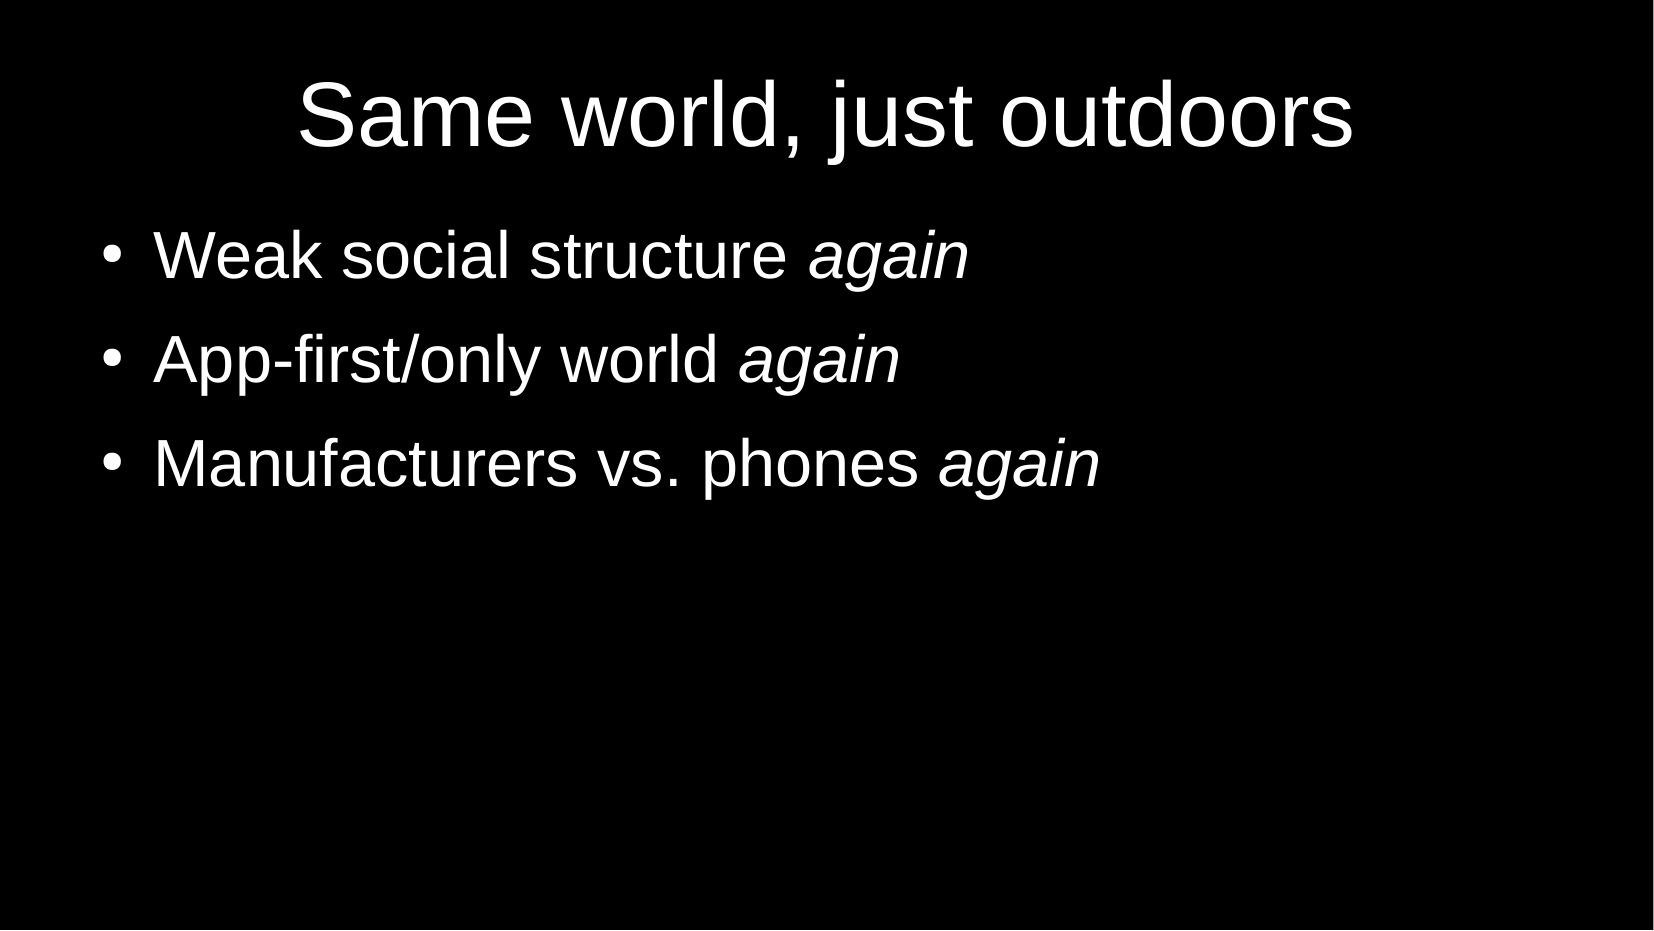

# Same world, just outdoors
Weak social structure again
App-first/only world again
Manufacturers vs. phones again